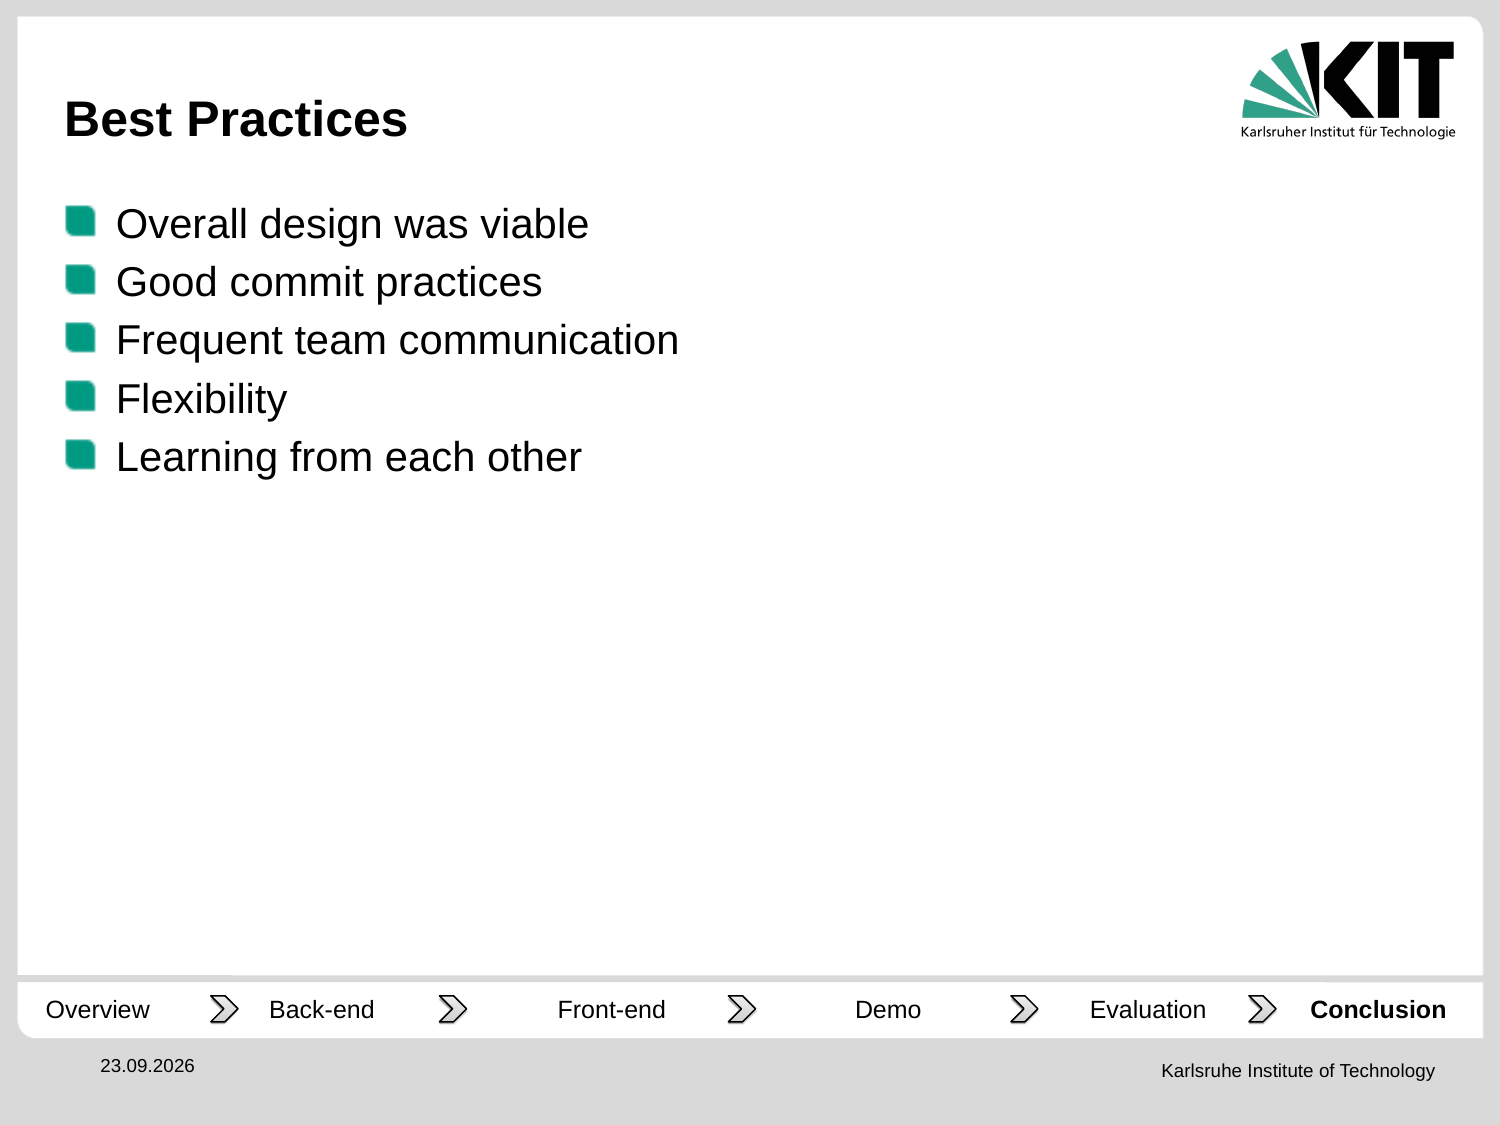

# Best Practices
Overall design was viable
Good commit practices
Frequent team communication
Flexibility
Learning from each other
Overview
Back-end
Front-end
Demo
Evaluation
Conclusion